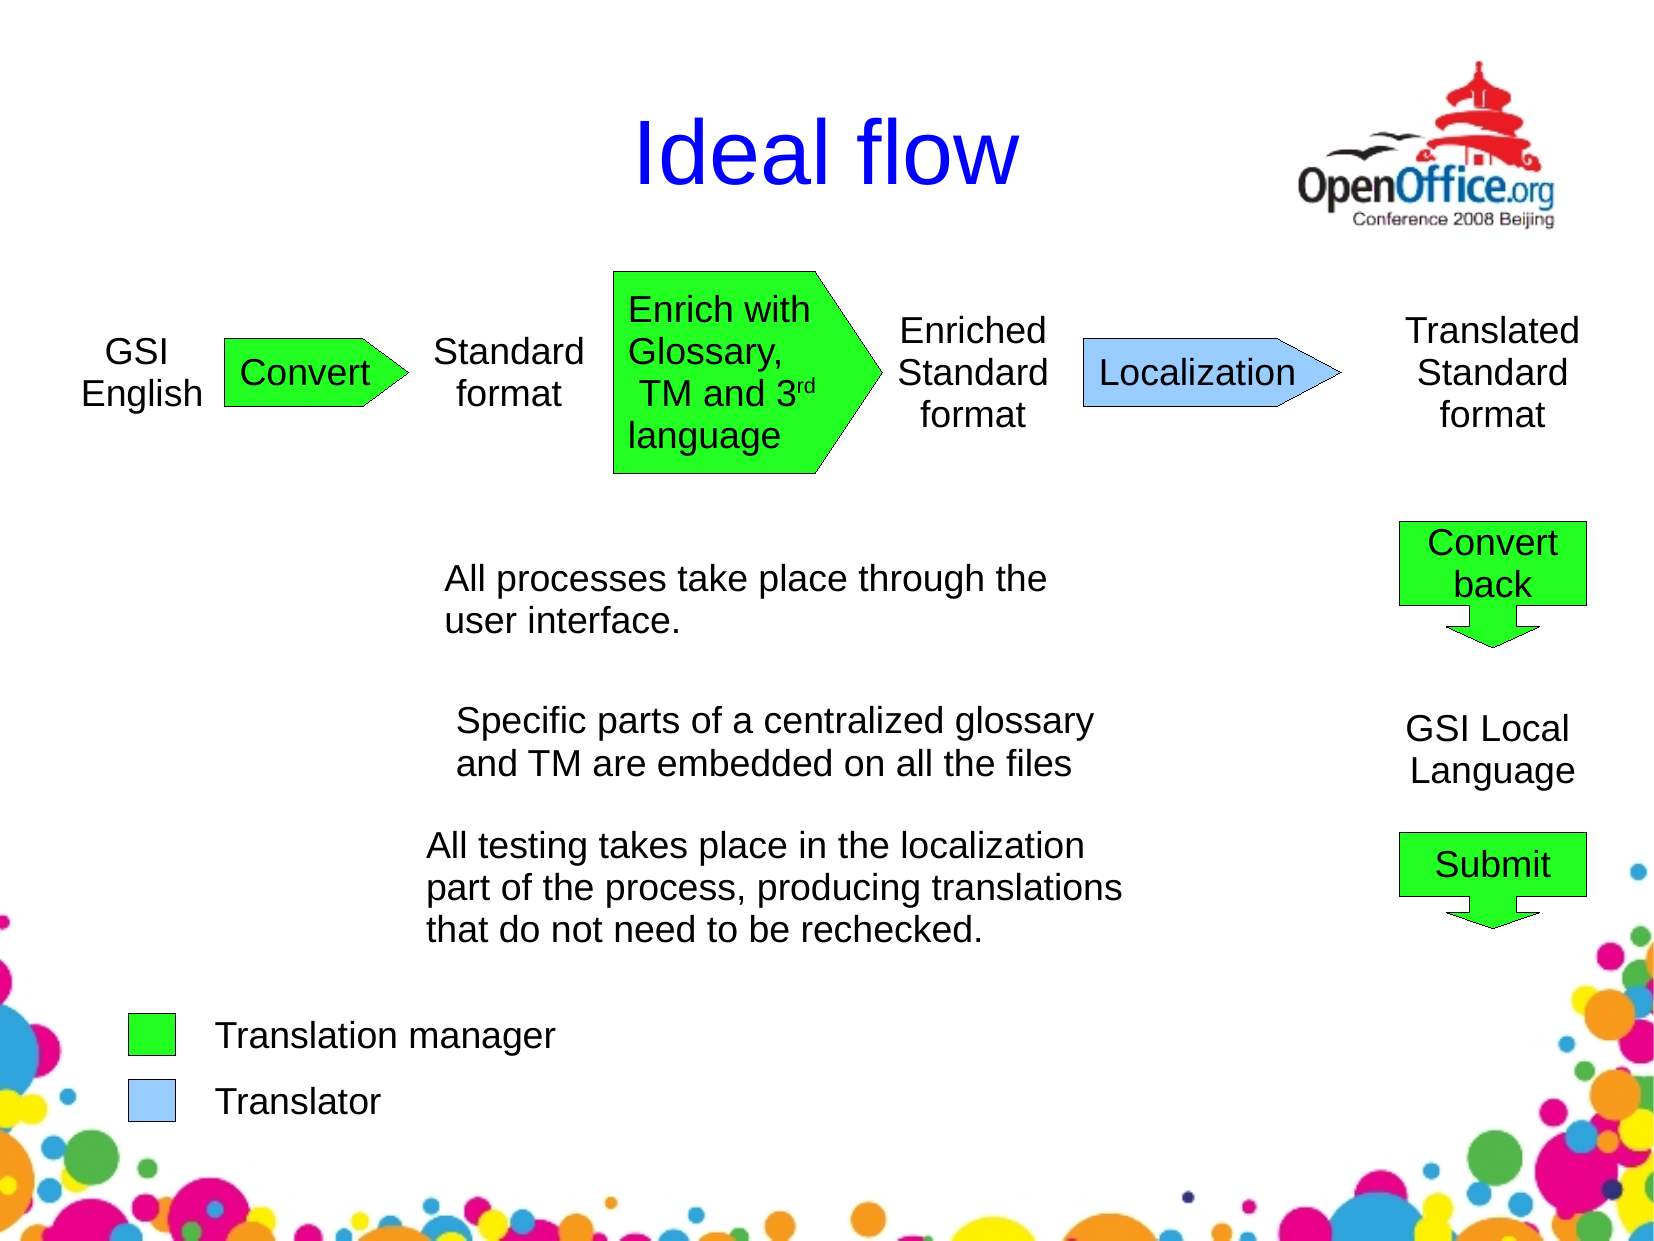

# Ideal flow
Enrich with
Glossary,
 TM and 3rd
language
Enriched
Standard
format
Translated
Standard
format
GSI
English
Standard
format
Convert
Localization
Convert
back
All processes take place through the
user interface.
Specific parts of a centralized glossary
and TM are embedded on all the files
GSI Local
Language
All testing takes place in the localization
part of the process, producing translations
that do not need to be rechecked.
Submit
Translation manager
Translator